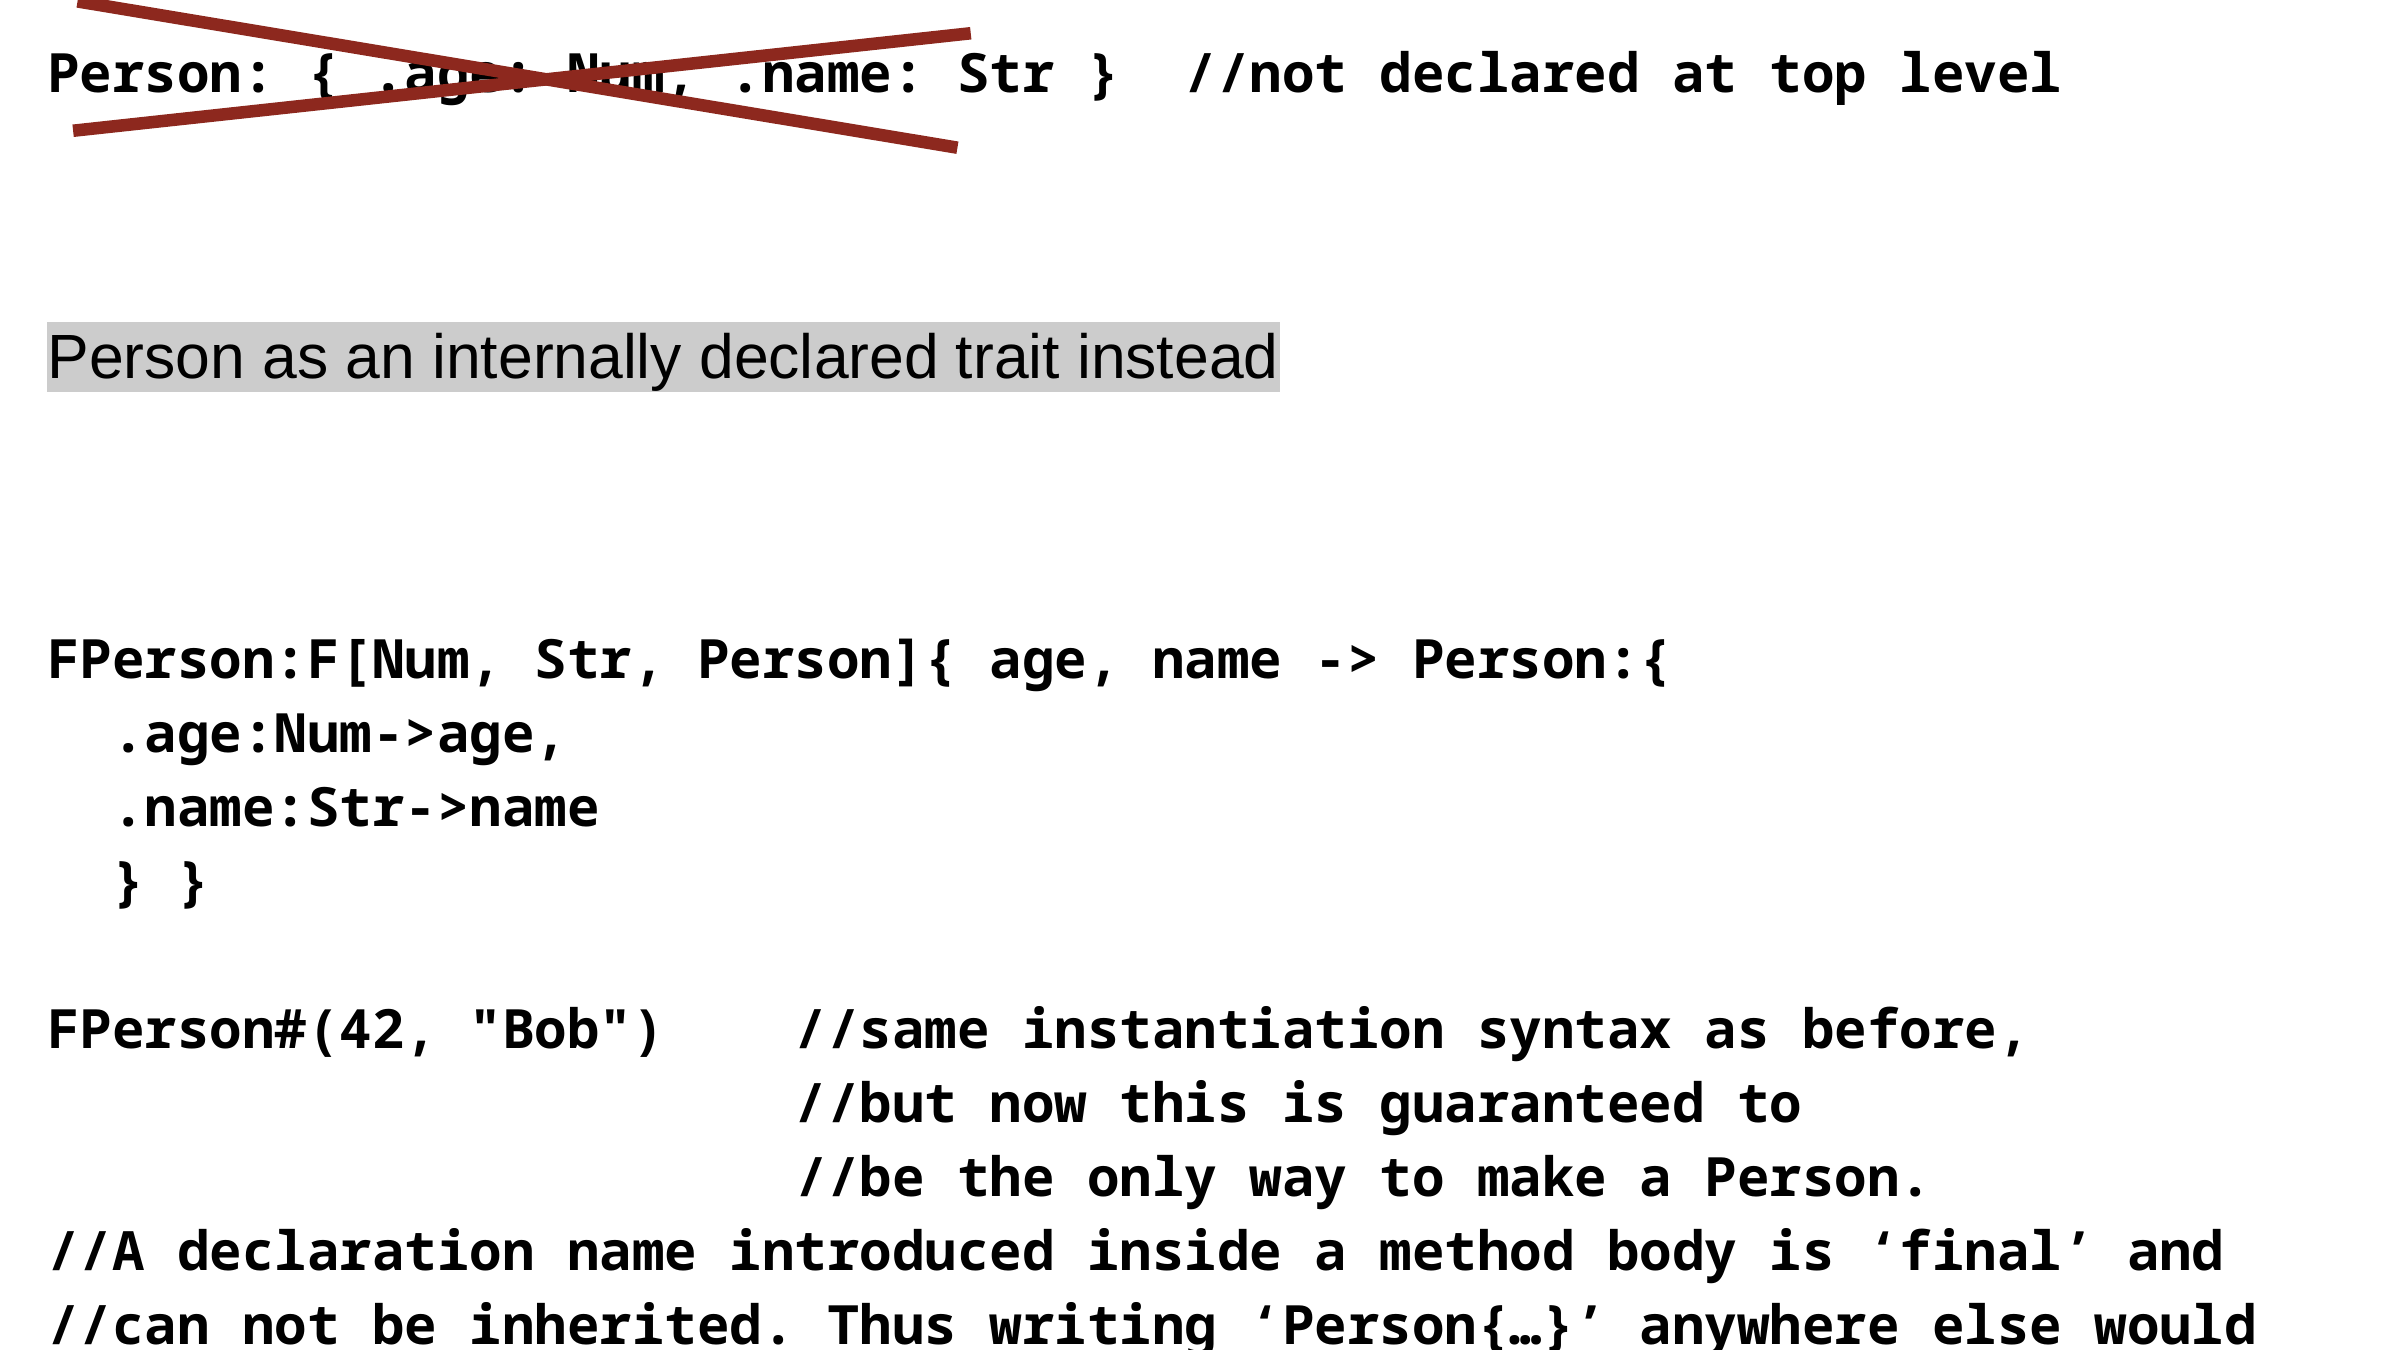

Person: { .age: Num, .name: Str } //not declared at top level
Person as an internally declared trait instead
FPerson:F[Num, Str, Person]{ age, name -> Person:{
 .age:Num->age,
 .name:Str->name
 } }
FPerson#(42, "Bob") //same instantiation syntax as before,
 //but now this is guaranteed to
 //be the only way to make a Person.
//A declaration name introduced inside a method body is ‘final’ and
//can not be inherited. Thus writing ‘Person{…}’ anywhere else would
//be a type error.